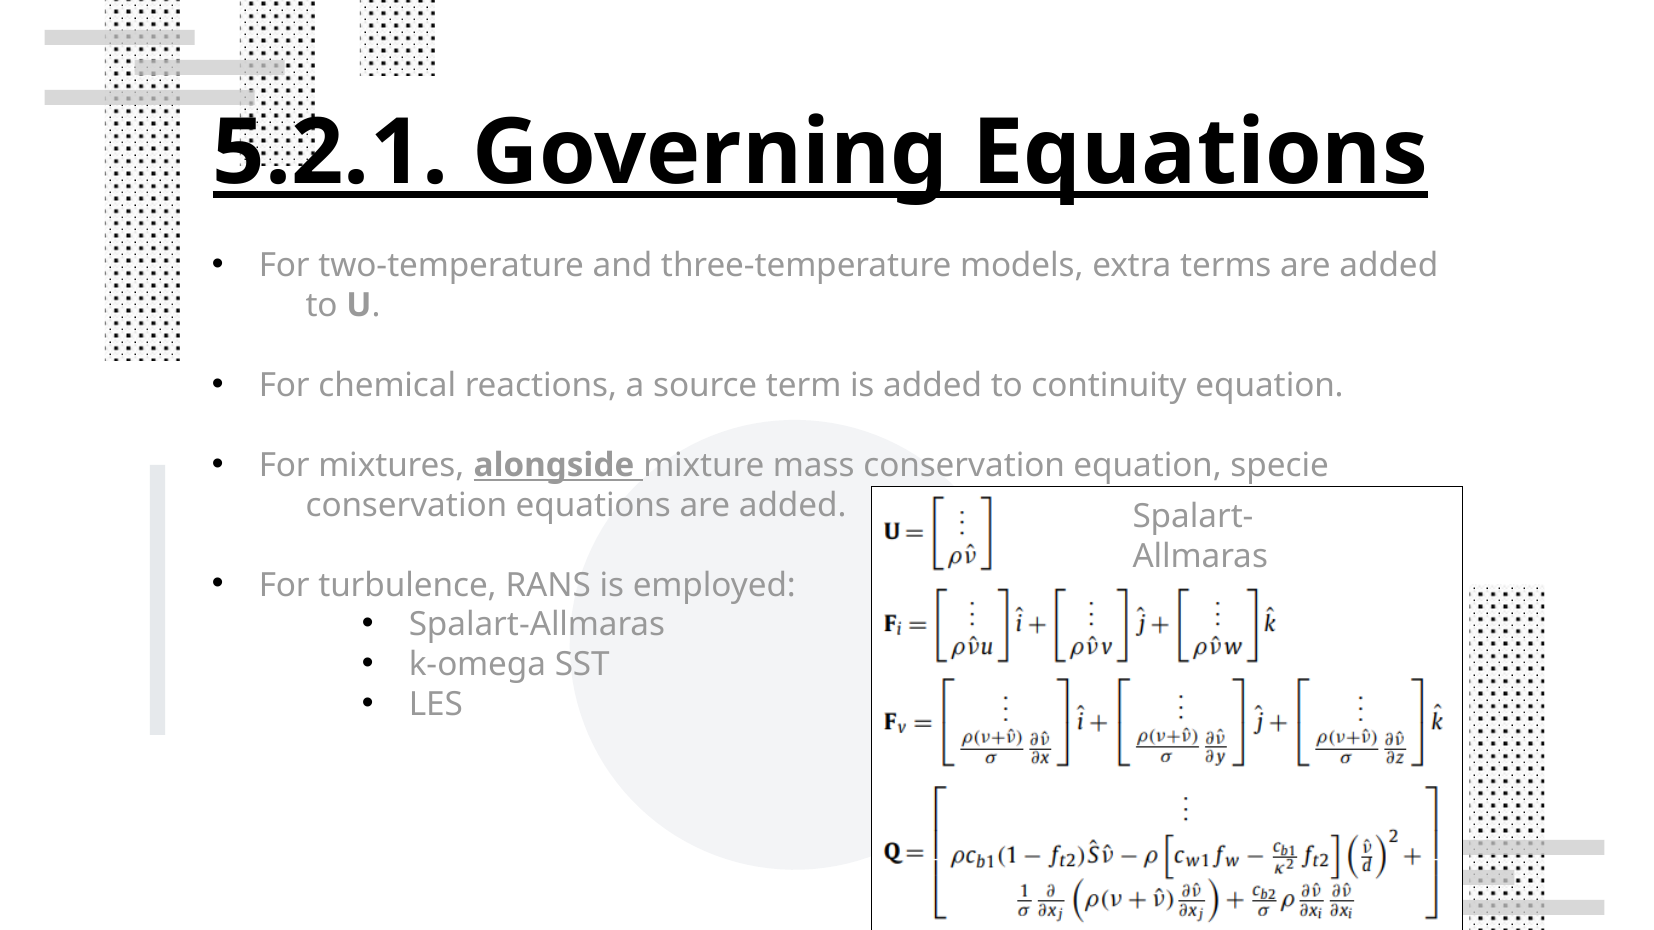

# 5.2.1. Governing Equations
For two-temperature and three-temperature models, extra terms are added to U.
For chemical reactions, a source term is added to continuity equation.
For mixtures, alongside mixture mass conservation equation, specie conservation equations are added.
For turbulence, RANS is employed:
Spalart-Allmaras
k-omega SST
LES
Spalart-Allmaras
31